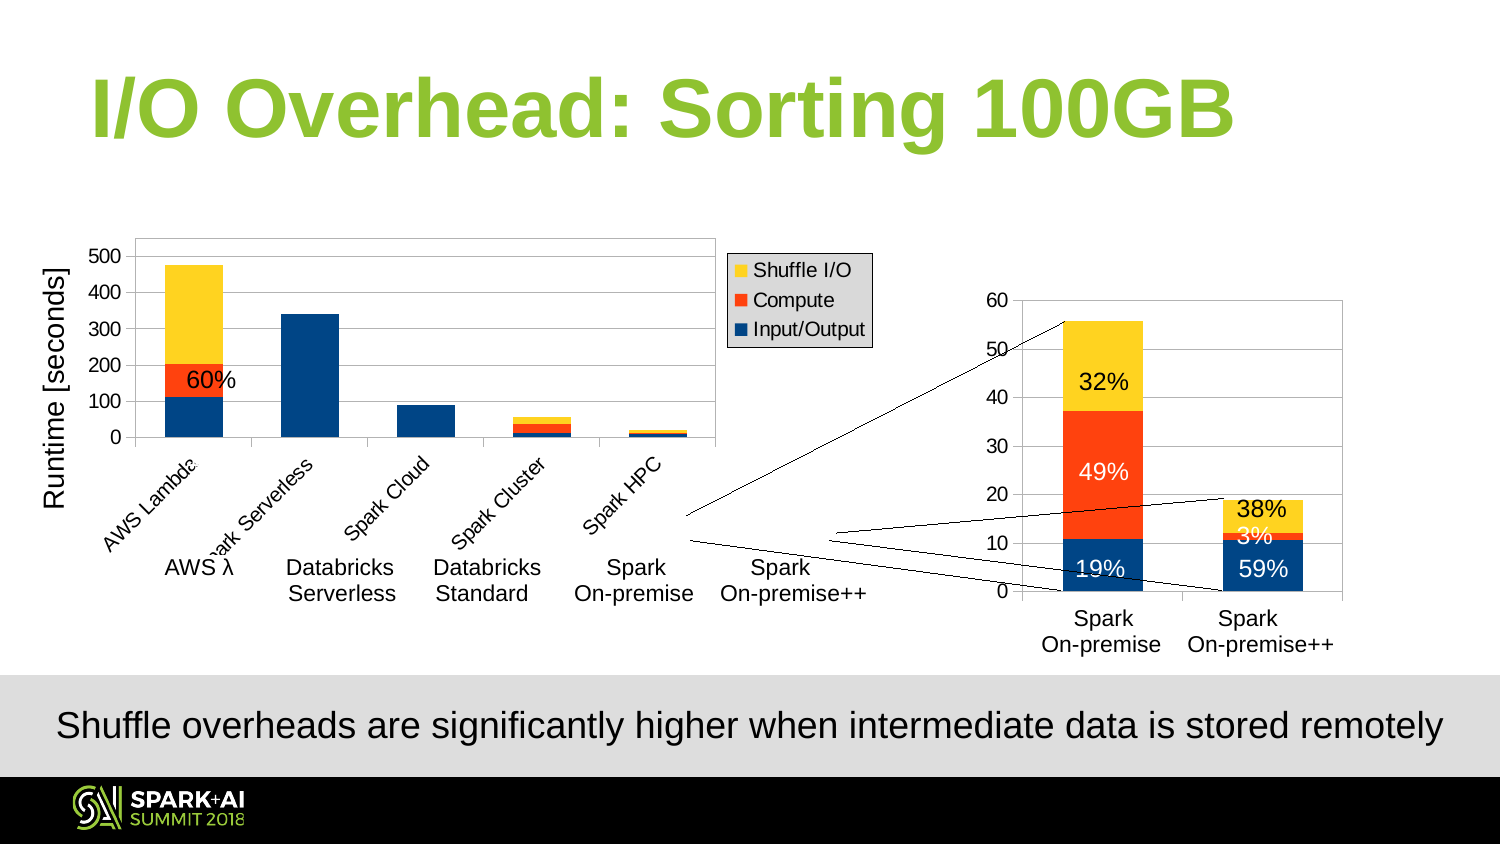

#
I/O Overhead: Sorting 100GB
### Chart
| Category | Input/Output | Compute | Shuffle I/O |
|---|---|---|---|
| AWS Lambda | 110.6 | 91.47 | 275.91 |
| Spark Serverless | 340.0 | None | None |
| Spark Cloud | 90.0 | None | None |
| Spark Cluster | 10.8 | 26.5 | 18.5 |
| Spark HPC | 10.6 | 1.5 | 6.8 |
### Chart
| Category | Input/Output | Compute | Shuffle I/O |
|---|---|---|---|
| Spark Cluster | 10.8 | 26.5 | 18.5 |
| Spark HPC | 10.6 | 1.5 | 6.8 |
60%
32%
Runtime [seconds]
18%
49%
38%
22%
3%
59%
19%
 AWS λ Databricks Databricks Spark Spark
 Serverless Standard On-premise On-premise++
 Spark Spark
 On-premise On-premise++
Shuffle overheads are significantly higher when intermediate data is stored remotely